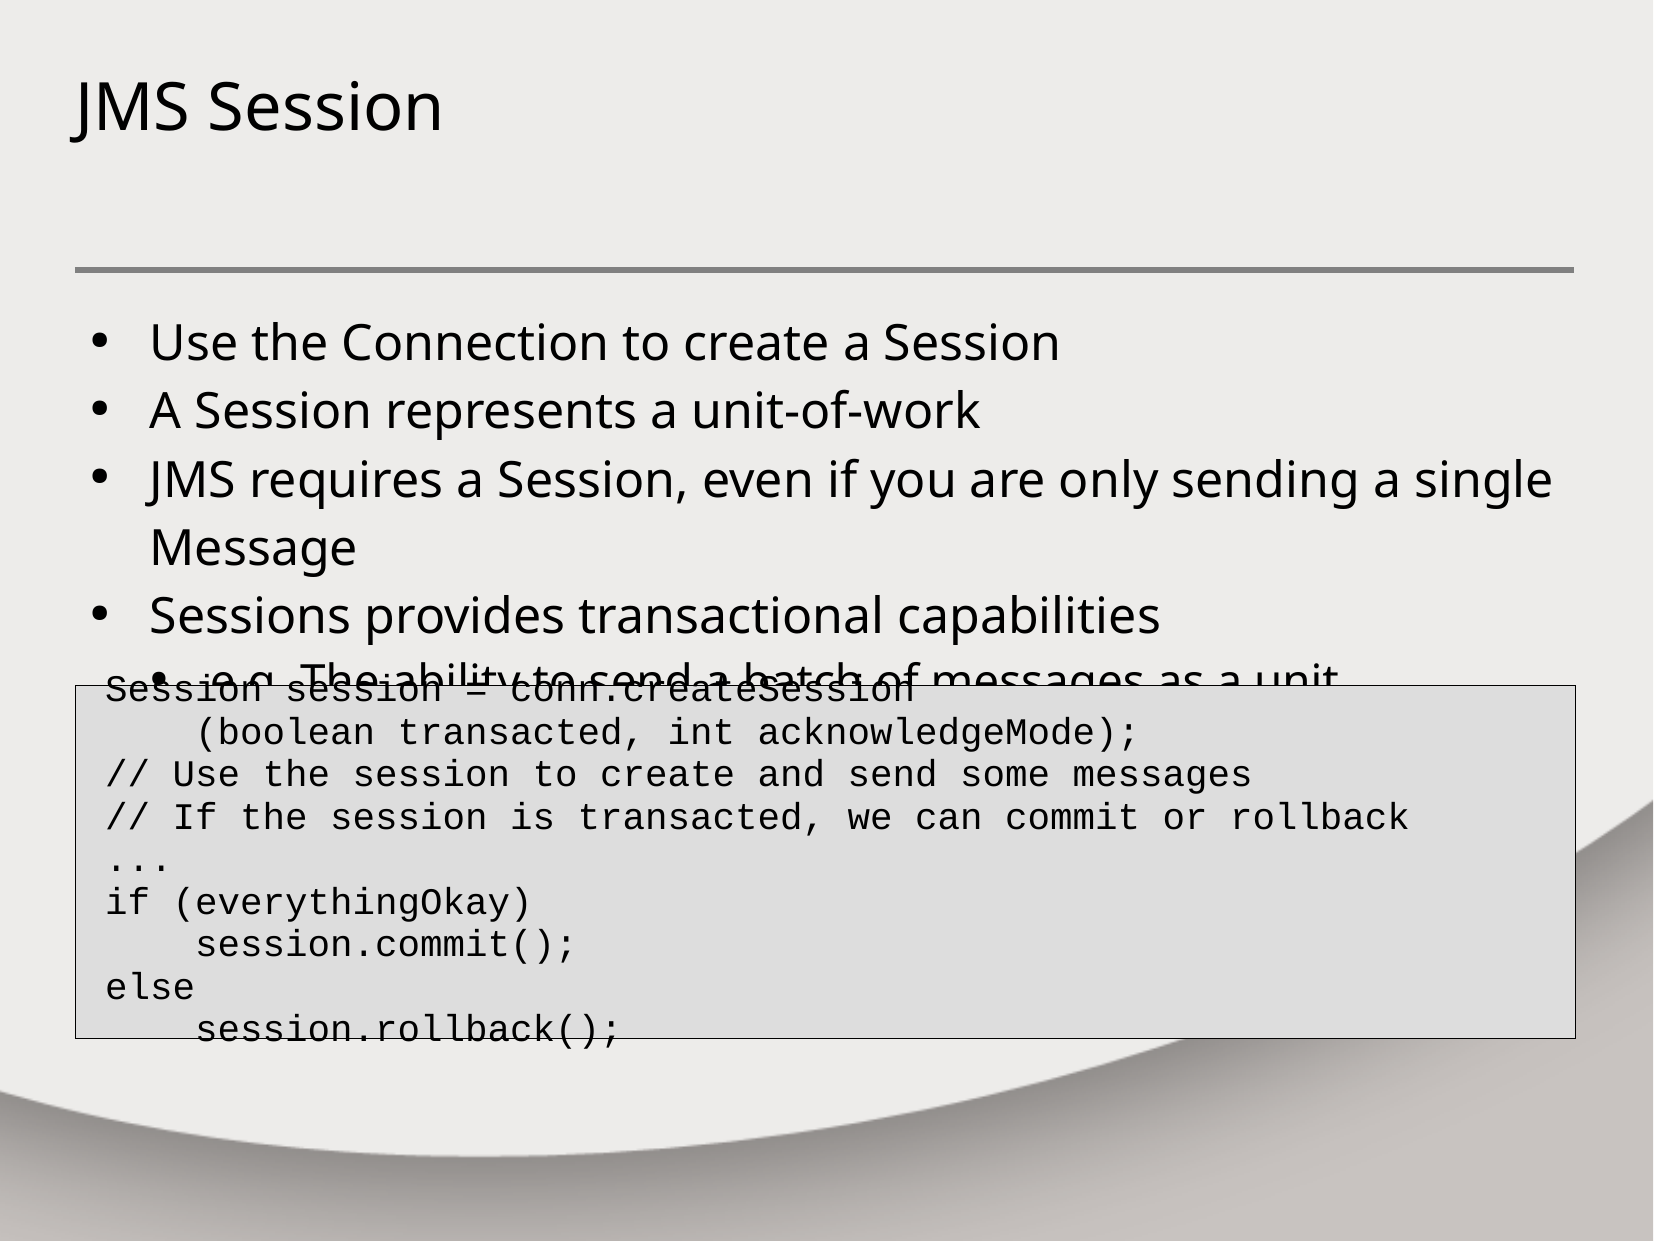

# JMS Session
Use the Connection to create a Session
A Session represents a unit-of-work
JMS requires a Session, even if you are only sending a single Message
Sessions provides transactional capabilities
e.g. The ability to send a batch of messages as a unit
Session session = conn.createSession
 (boolean transacted, int acknowledgeMode);
// Use the session to create and send some messages
// If the session is transacted, we can commit or rollback
...
if (everythingOkay)
 session.commit();
else
 session.rollback();